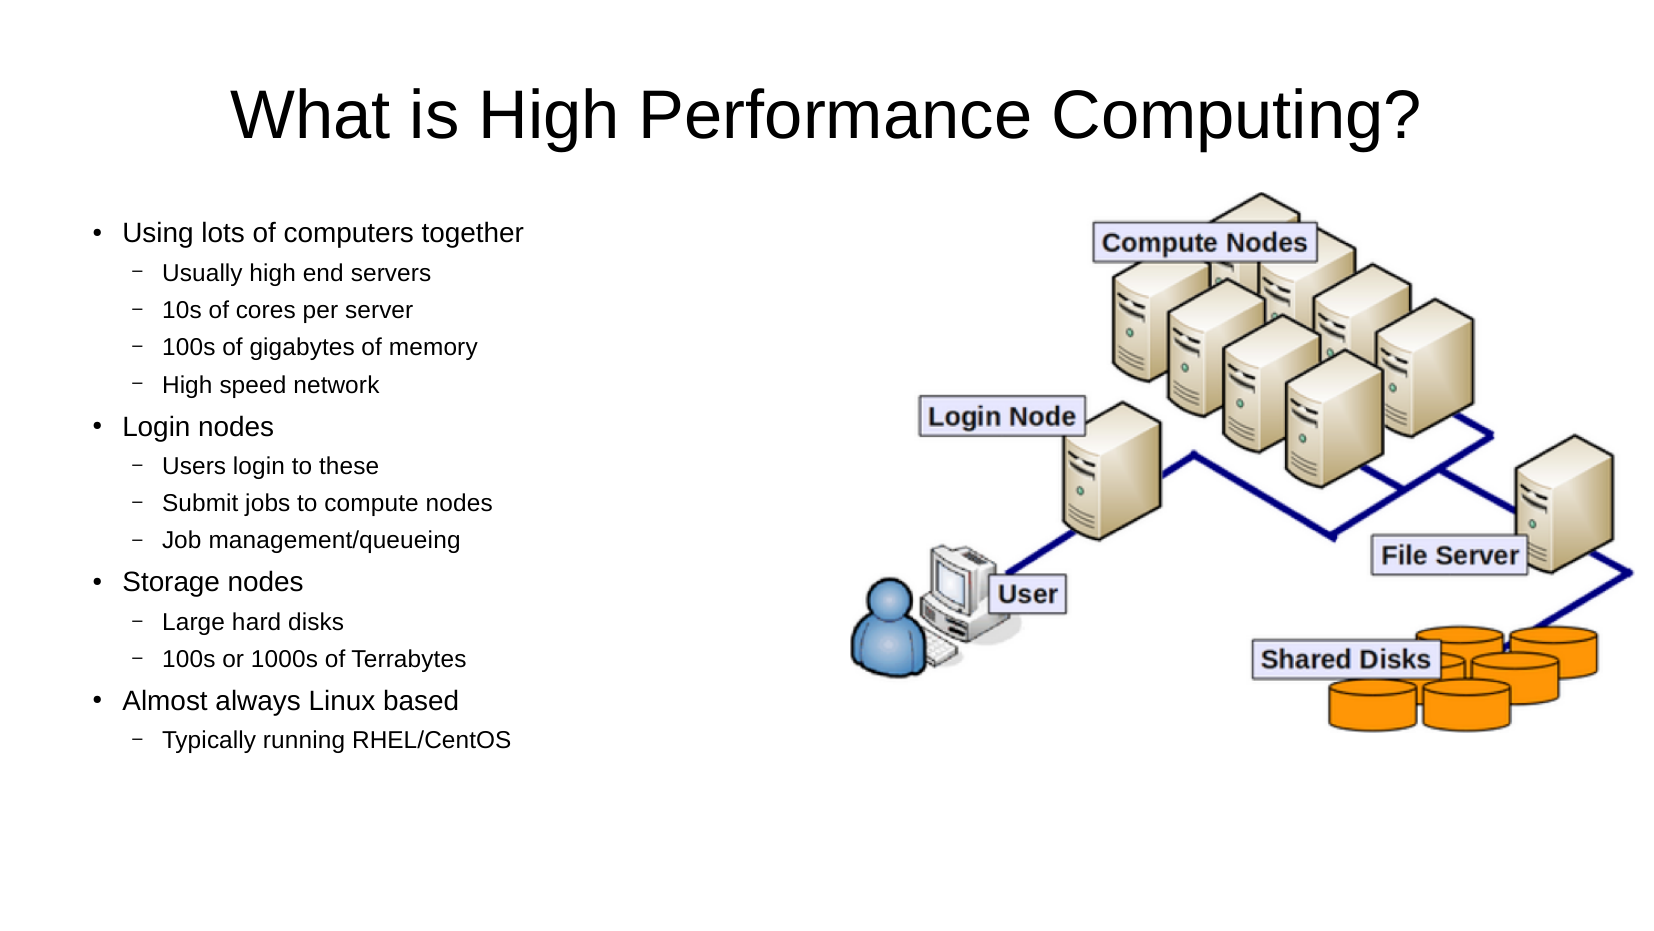

# What is High Performance Computing?
Using lots of computers together
Usually high end servers
10s of cores per server
100s of gigabytes of memory
High speed network
Login nodes
Users login to these
Submit jobs to compute nodes
Job management/queueing
Storage nodes
Large hard disks
100s or 1000s of Terrabytes
Almost always Linux based
Typically running RHEL/CentOS